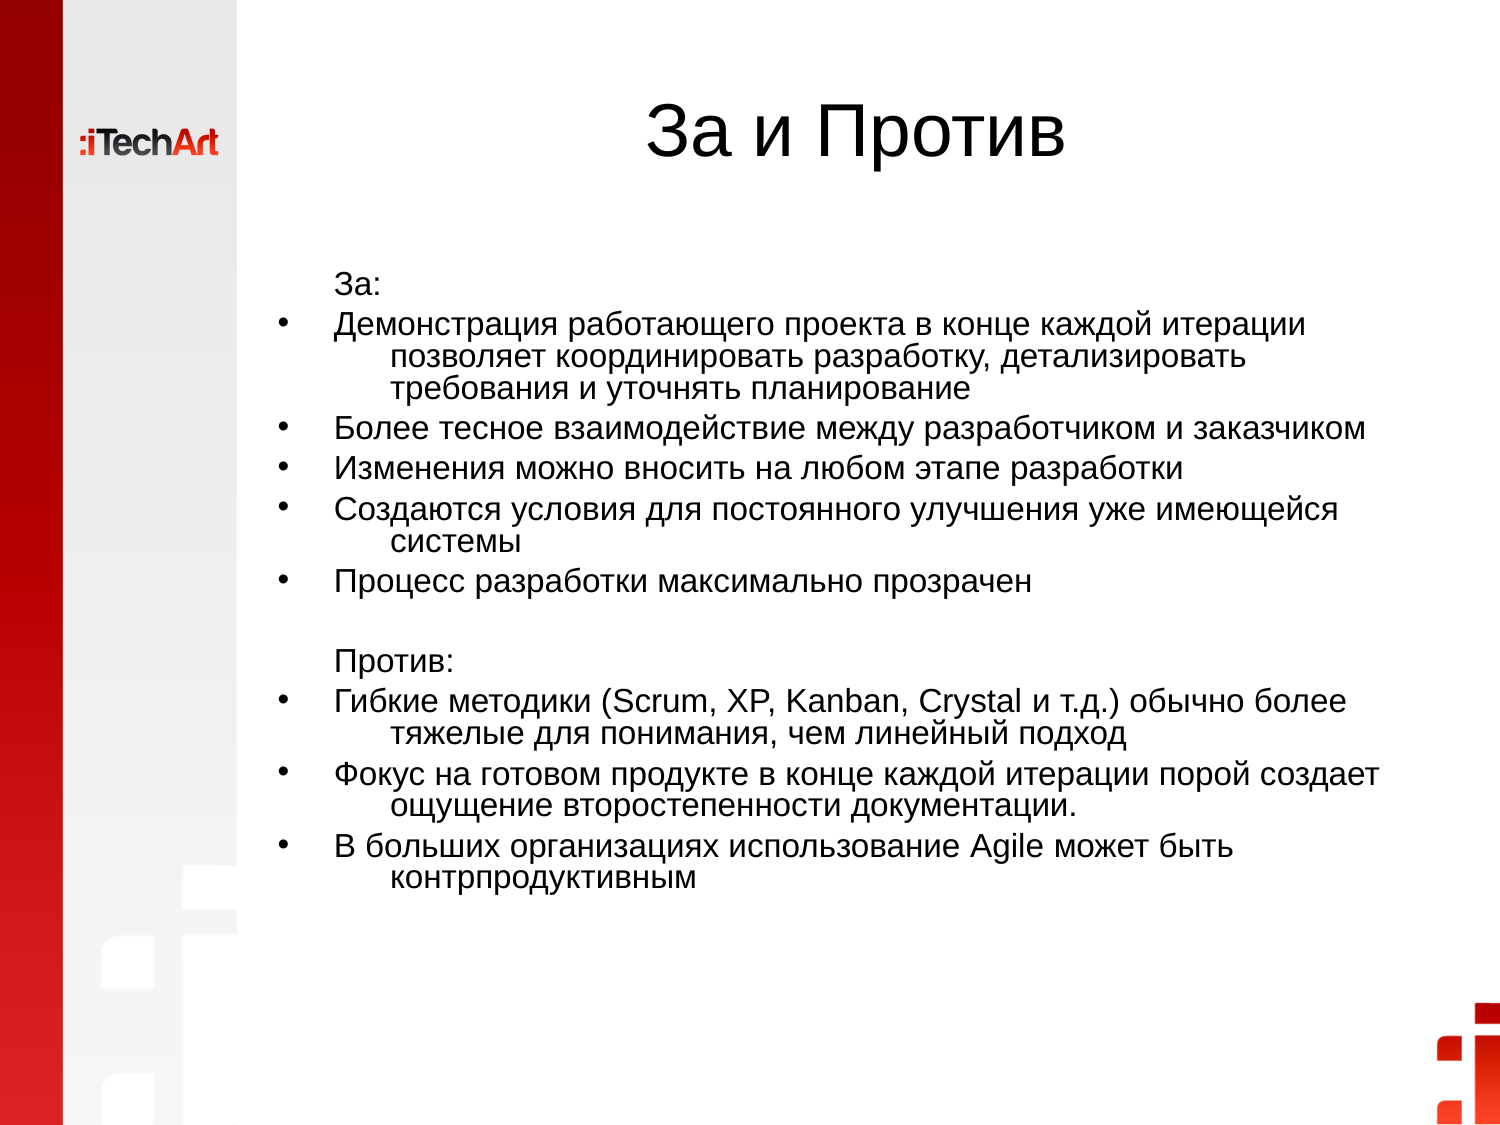

# За и Против
За:
Демонстрация работающего проекта в конце каждой итерации позволяет координировать разработку, детализировать требования и уточнять планирование
Более тесное взаимодействие между разработчиком и заказчиком
Изменения можно вносить на любом этапе разработки
Создаются условия для постоянного улучшения уже имеющейся системы
Процесс разработки максимально прозрачен
Против:
Гибкие методики (Scrum, XP, Kanban, Crystal и т.д.) обычно более тяжелые для понимания, чем линейный подход
Фокус на готовом продукте в конце каждой итерации порой создает ощущение второстепенности документации.
В больших организациях использование Agile может быть контрпродуктивным